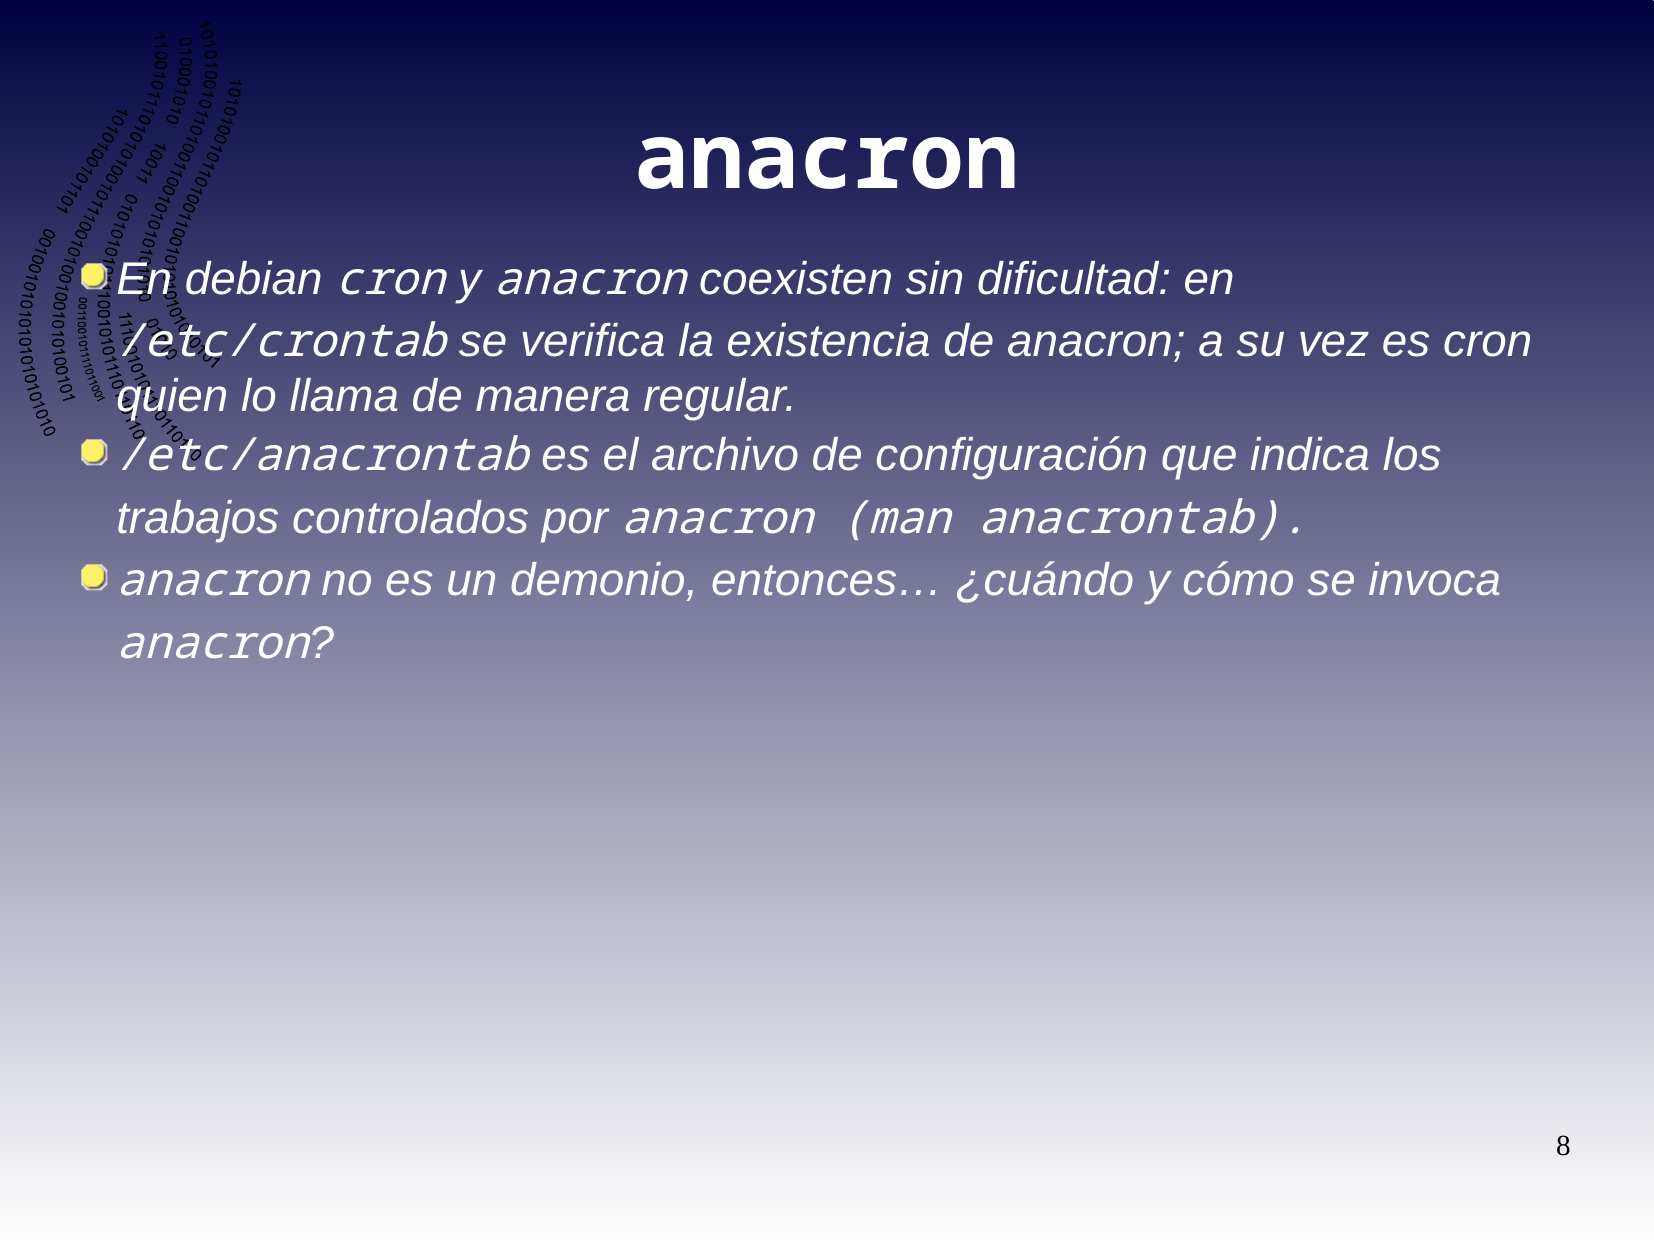

# anacron
En debian cron y anacron coexisten sin dificultad: en /etc/crontab se verifica la existencia de anacron; a su vez es cron quien lo llama de manera regular.
/etc/anacrontab es el archivo de configuración que indica los trabajos controlados por anacron (man anacrontab).
anacron no es un demonio, entonces… ¿cuándo y cómo se invoca anacron?
8